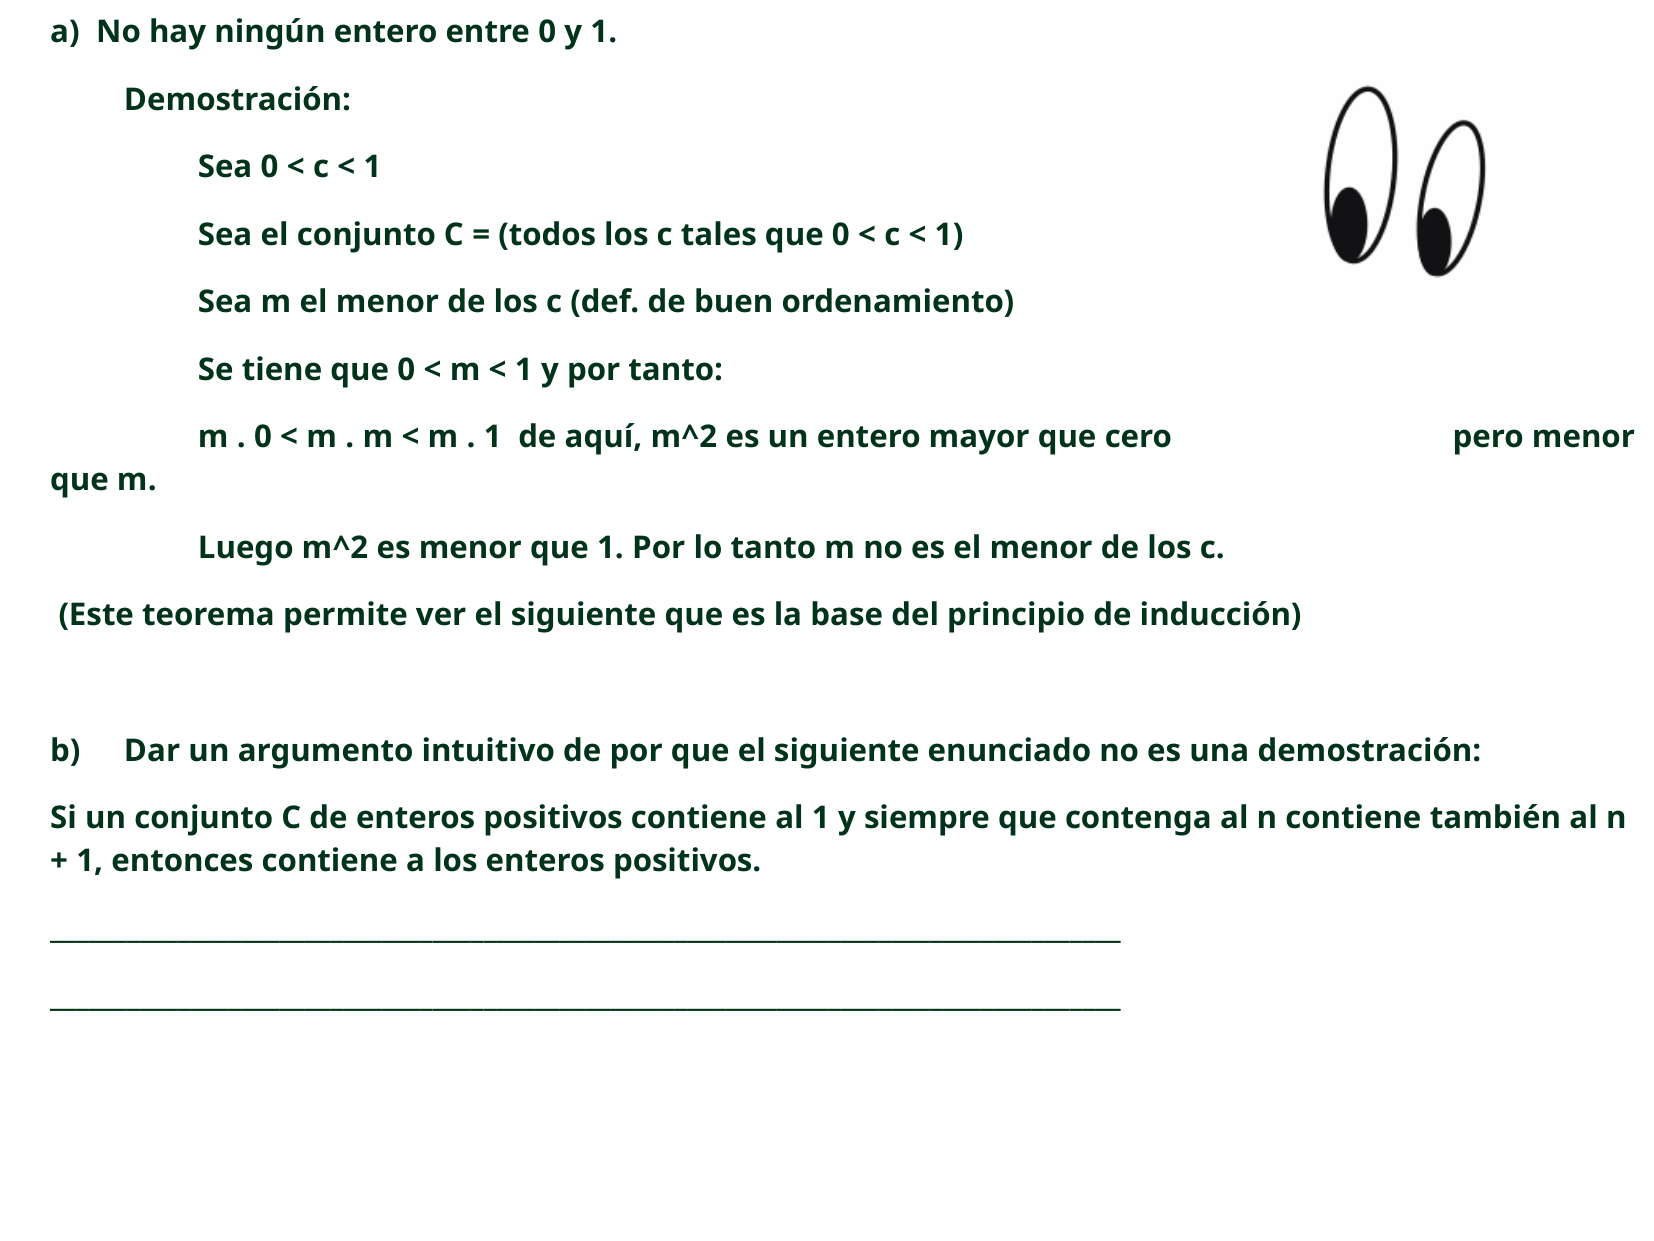

a) No hay ningún entero entre 0 y 1.
	Demostración:
		Sea 0 < c < 1
		Sea el conjunto C = (todos los c tales que 0 < c < 1)
		Sea m el menor de los c (def. de buen ordenamiento)
		Se tiene que 0 < m < 1 y por tanto:
		m . 0 < m . m < m . 1 de aquí, m^2 es un entero mayor que cero 				pero menor que m.
		Luego m^2 es menor que 1. Por lo tanto m no es el menor de los c.
 (Este teorema permite ver el siguiente que es la base del principio de inducción)
b) 	Dar un argumento intuitivo de por que el siguiente enunciado no es una demostración:
Si un conjunto C de enteros positivos contiene al 1 y siempre que contenga al n contiene también al n + 1, entonces contiene a los enteros positivos.
____________________________________________________________________________________
____________________________________________________________________________________